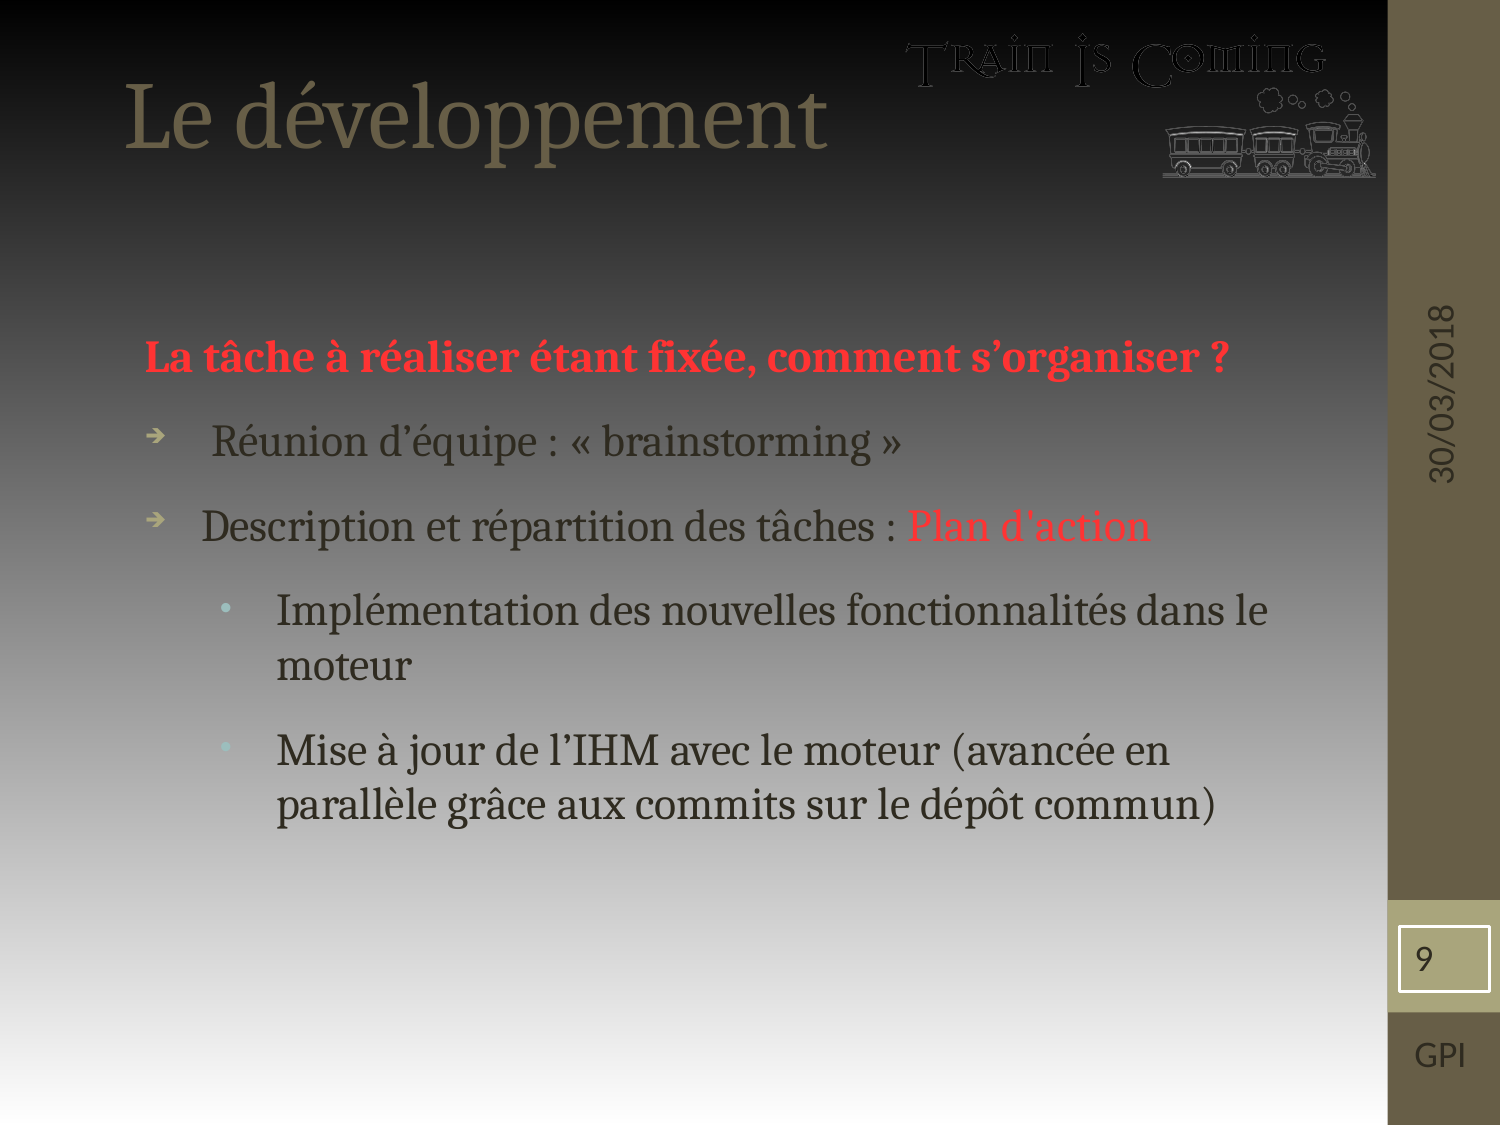

# Le développement
30/03/2018
La tâche à réaliser étant fixée, comment s’organiser ?
 Réunion d’équipe : « brainstorming »
Description et répartition des tâches : Plan d'action
Implémentation des nouvelles fonctionnalités dans le moteur
Mise à jour de l’IHM avec le moteur (avancée en parallèle grâce aux commits sur le dépôt commun)
GPI